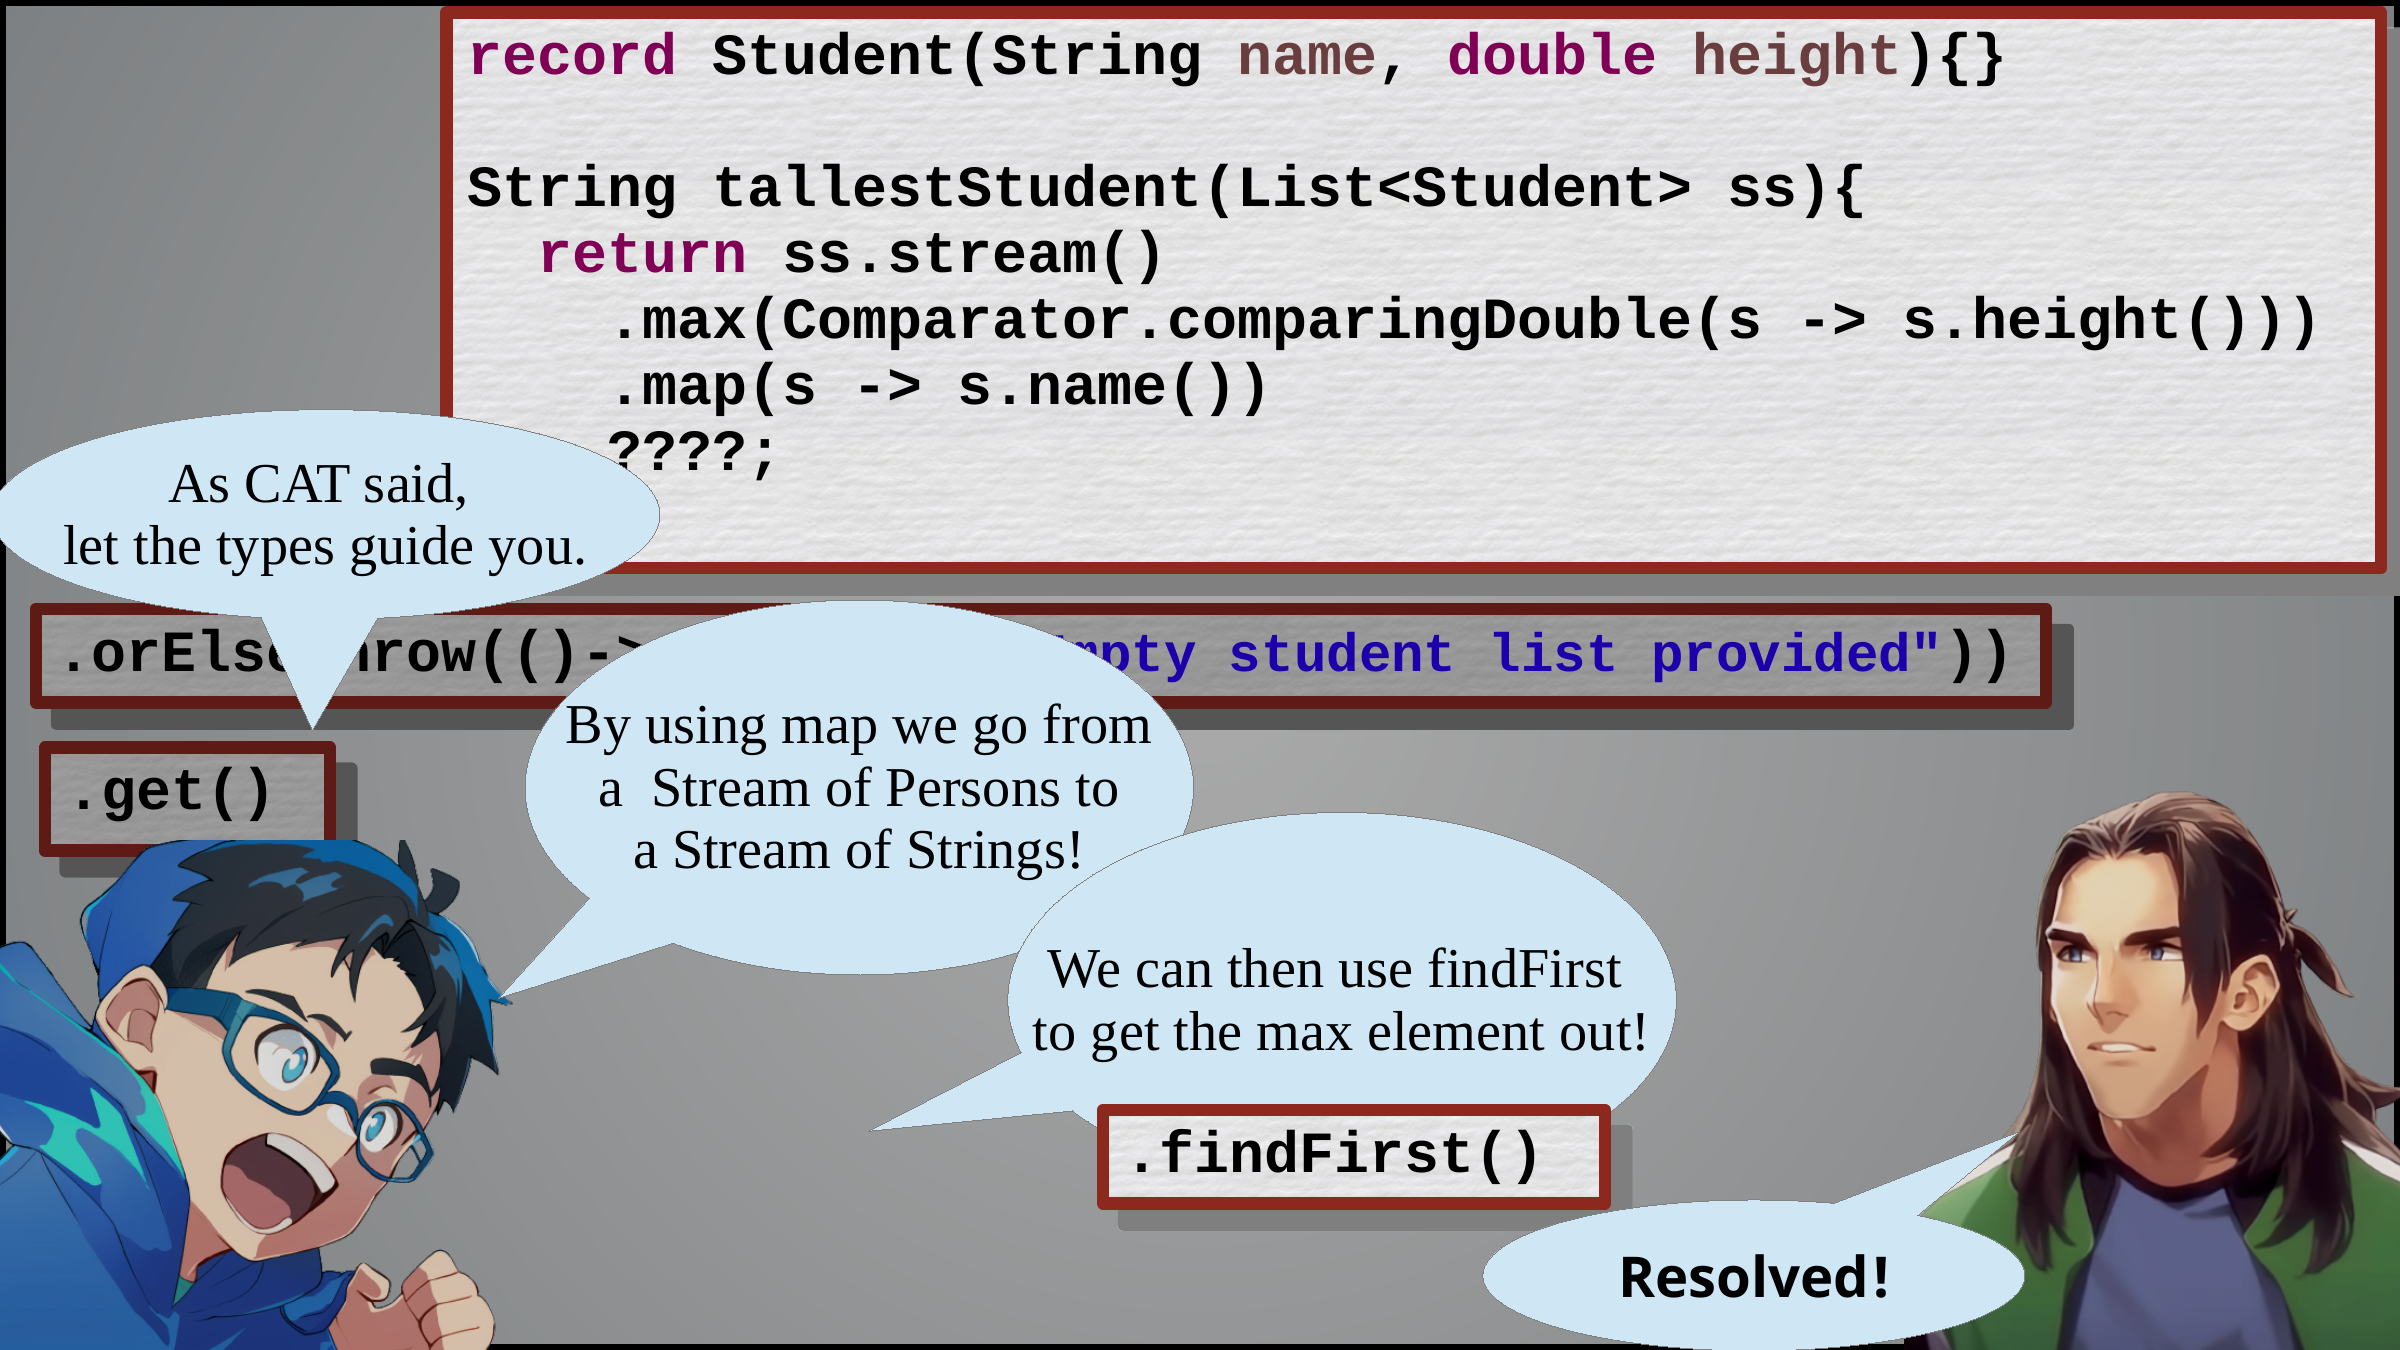

record Student(String name, double height){}
String tallestStudent(List<Student> ss){
 return ss.stream()
 .max(Comparator.comparingDouble(s -> s.height()))
 .map(s -> s.name())
 ????;
}
As CAT said,
let the types guide you.
By using map we go from
a Stream of Persons to
a Stream of Strings!
.orElseThrow(()->new Error("Empty student list provided"))
.get()
We can then use findFirst
to get the max element out!
.findFirst()
Resolved !